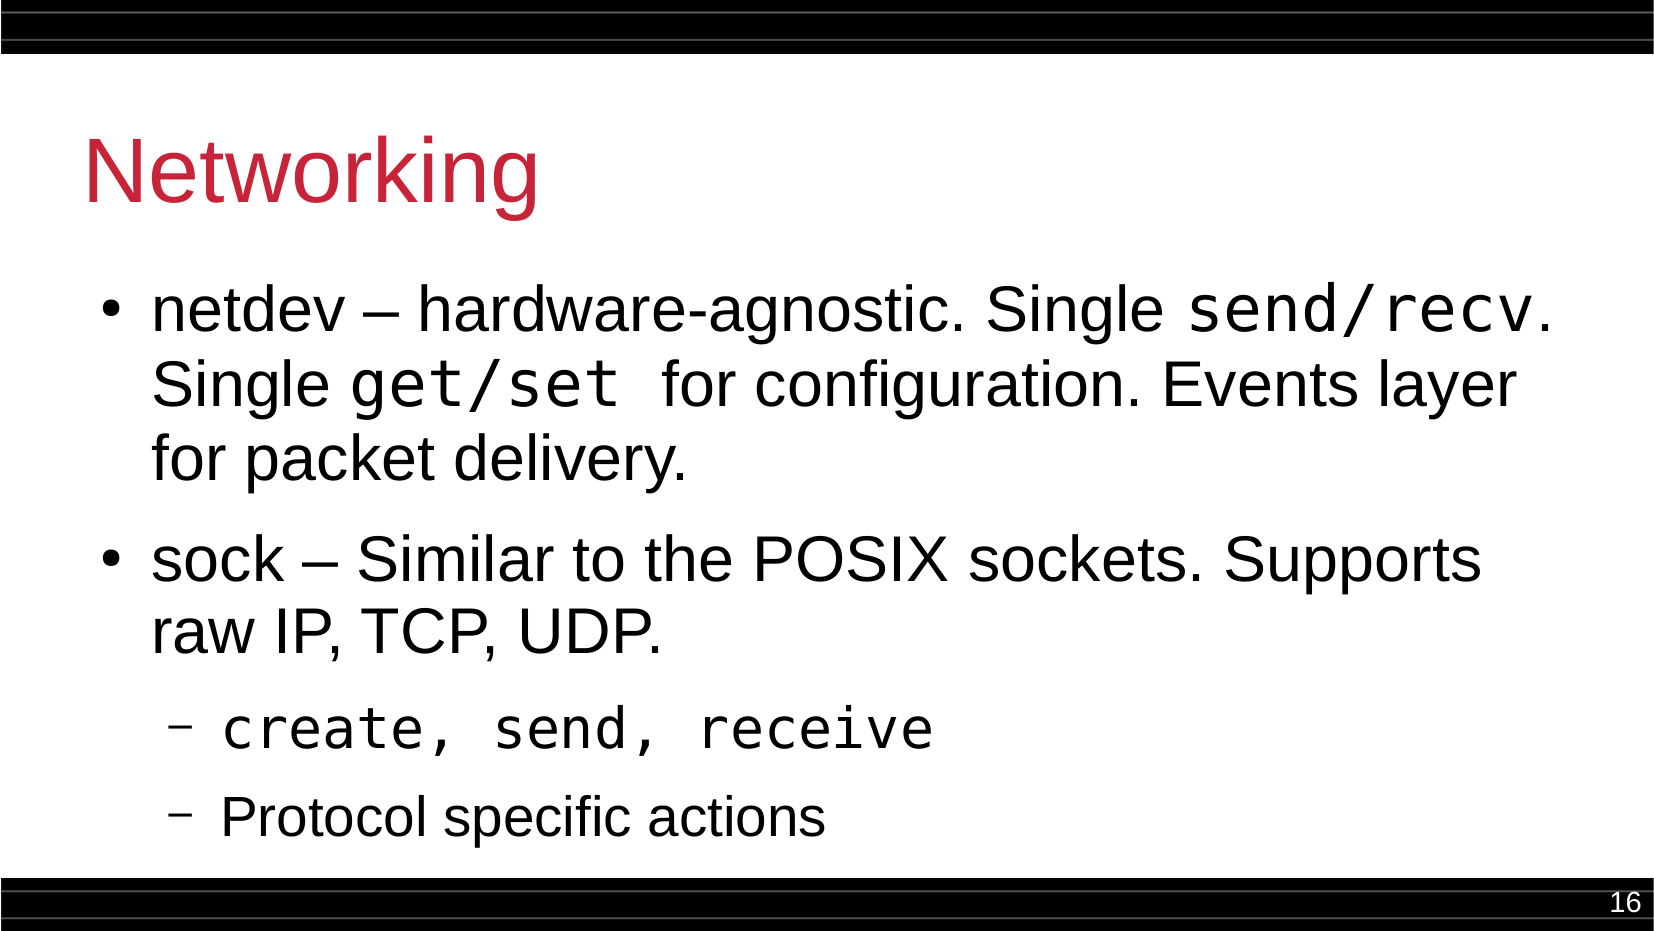

# Networking
netdev – hardware-agnostic. Single send/recv. Single get/set for configuration. Events layer for packet delivery.
sock – Similar to the POSIX sockets. Supports raw IP, TCP, UDP.
create, send, receive
Protocol specific actions